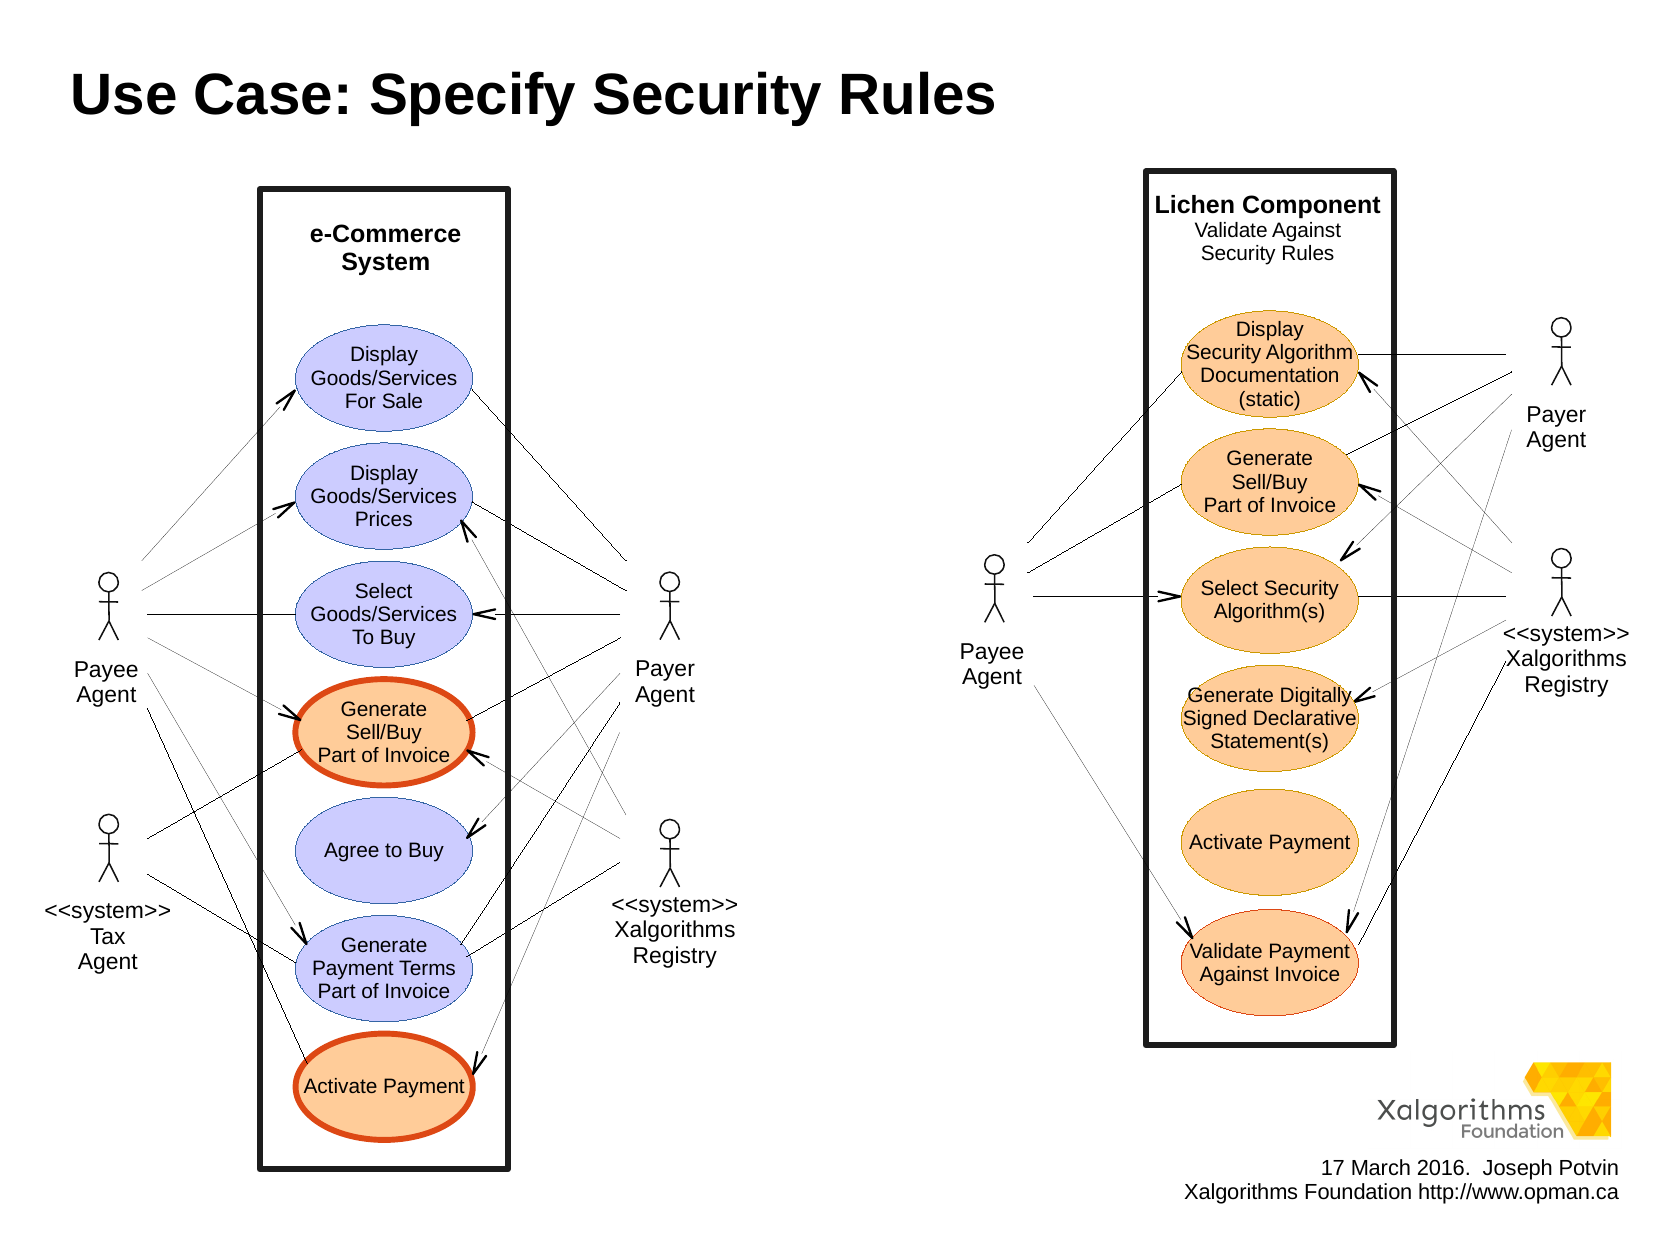

# Use Case: Specify Security Rules
Lichen Component
Validate Against
Security Rules
e-Commerce
System
Display
Security Algorithm
Documentation
(static)
Display
Goods/Services
For Sale
Payer
Agent
Generate
Sell/Buy
Part of Invoice
Display
Goods/Services
Prices
Select Security
Algorithm(s)
Select
Goods/Services
To Buy
<<system>>
Xalgorithms Registry
Payee
Agent
Payer
Agent
Payee
Agent
Generate Digitally
Signed Declarative
Statement(s)
Generate
Sell/Buy
Part of Invoice
Activate Payment
Agree to Buy
<<system>>
Xalgorithms Registry
<<system>>
Tax
Agent
Validate Payment
Against Invoice
Generate
Payment Terms
Part of Invoice
Activate Payment
17 March 2016. Joseph Potvin
Xalgorithms Foundation http://www.opman.ca